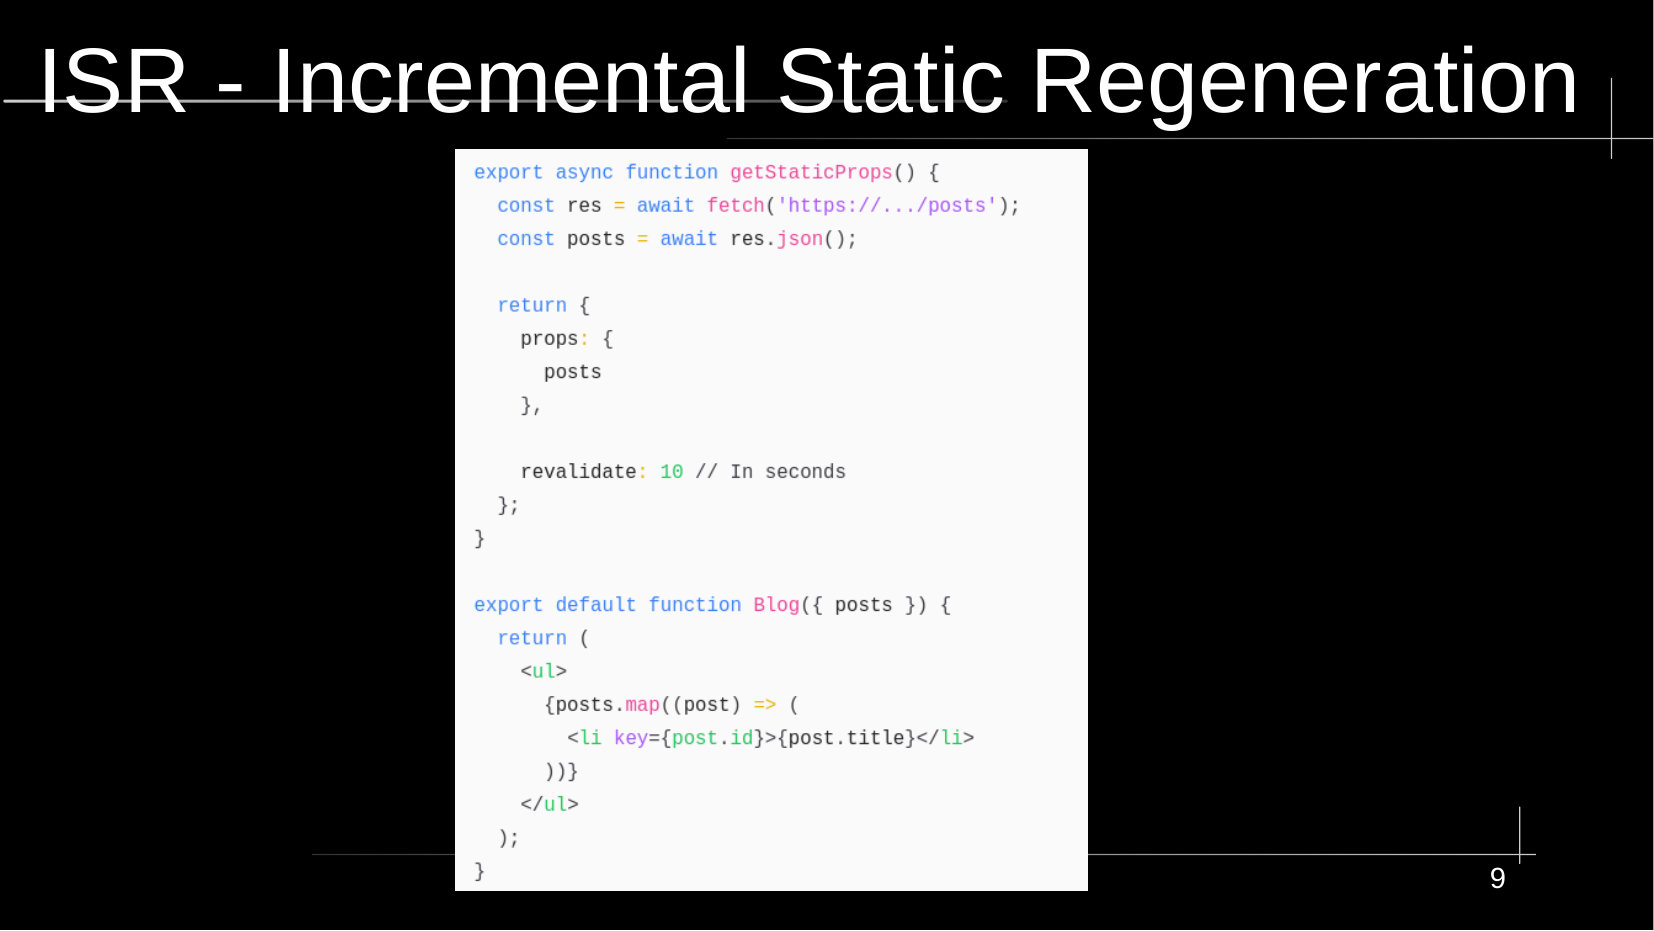

# ISR - Incremental Static Regeneration
9